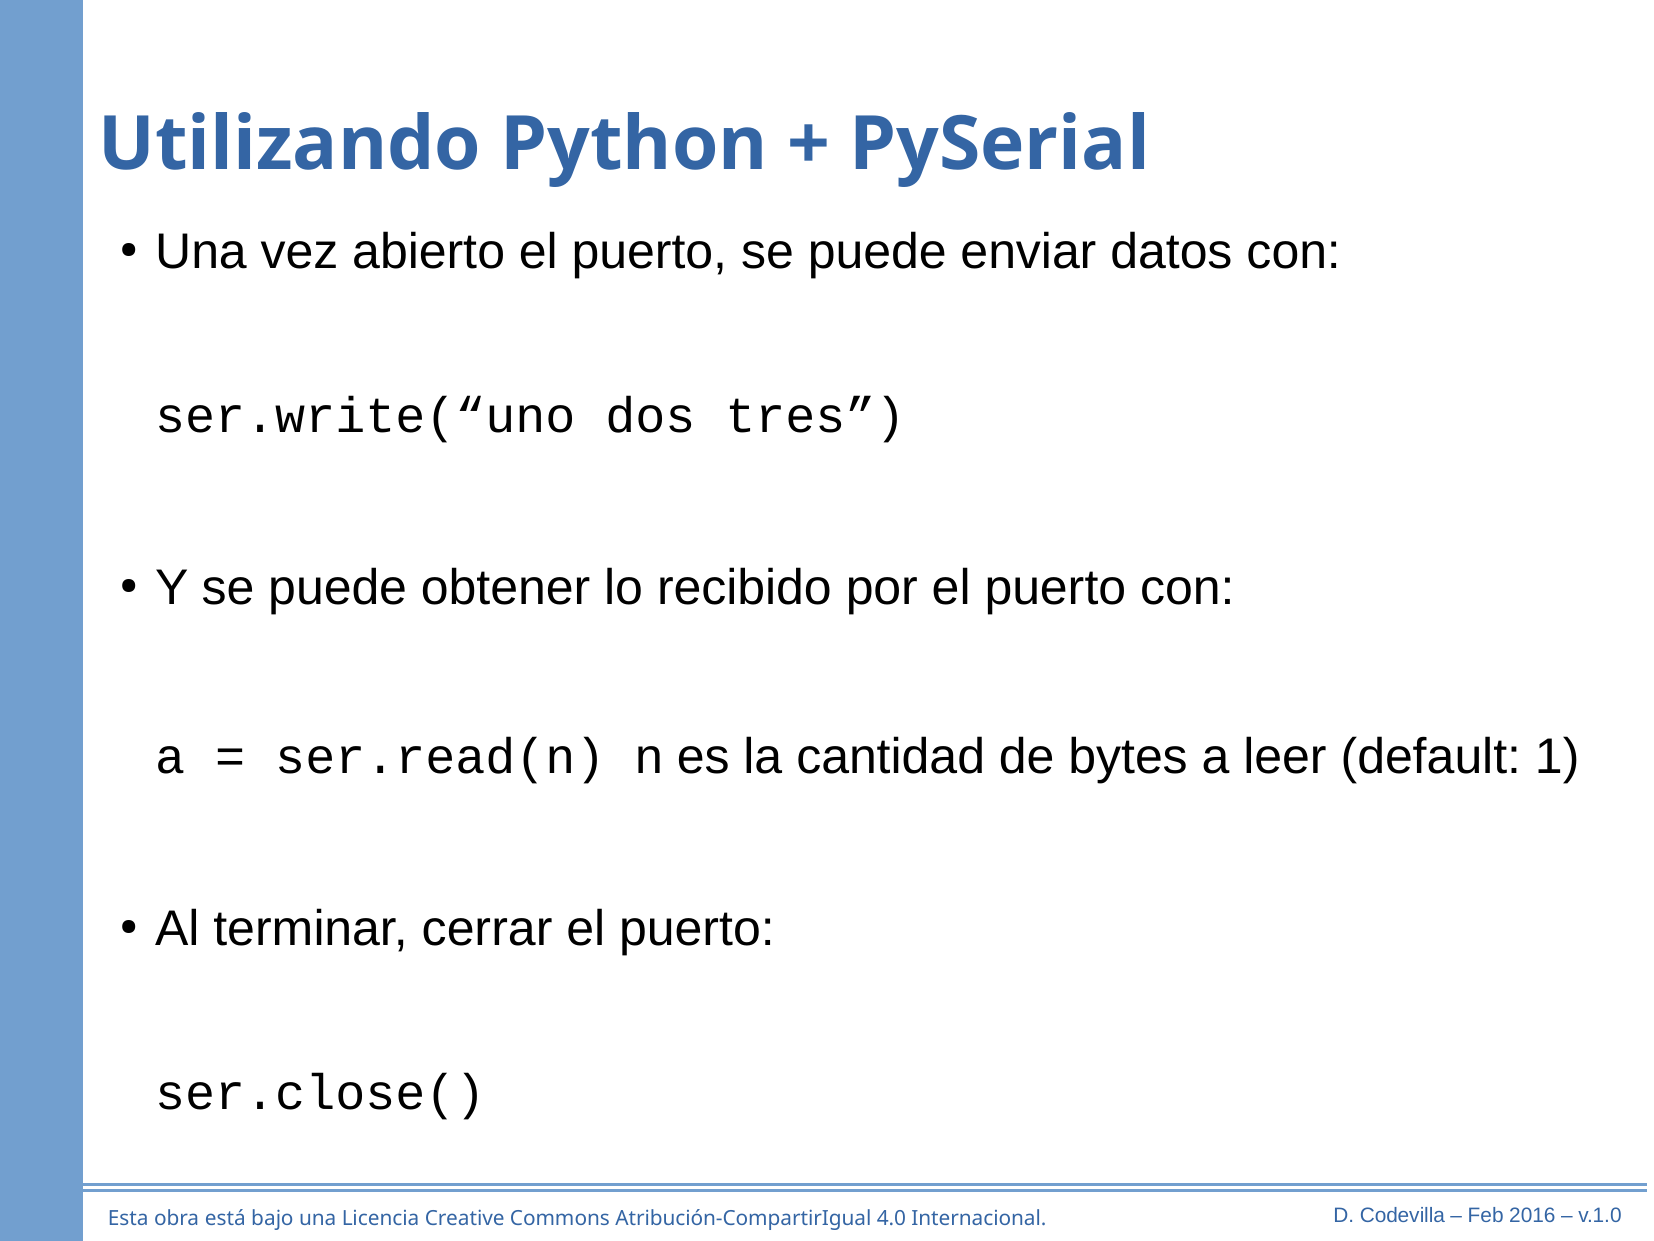

Utilizando Python + PySerial
Una vez abierto el puerto, se puede enviar datos con:
ser.write(“uno dos tres”)
Y se puede obtener lo recibido por el puerto con:
a = ser.read(n) n es la cantidad de bytes a leer (default: 1)
Al terminar, cerrar el puerto:
ser.close()